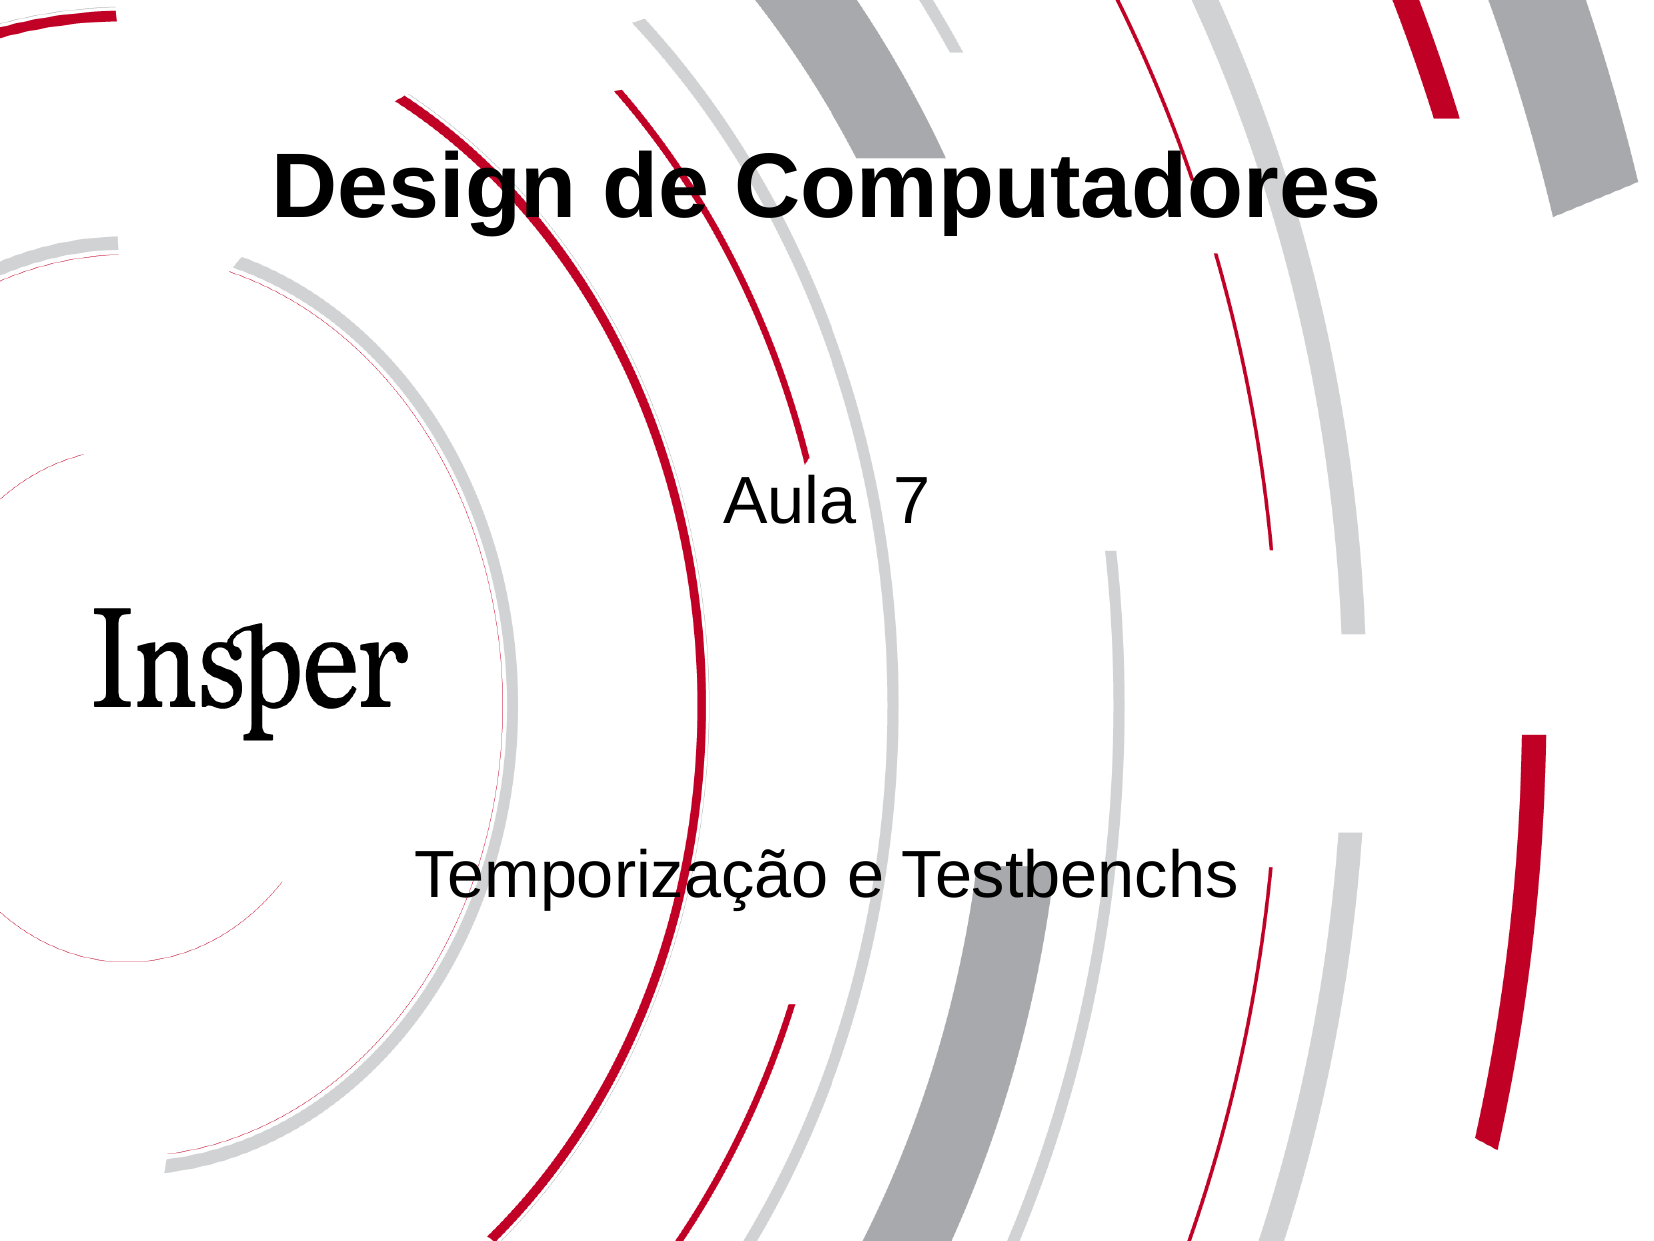

# Design de Computadores
Aula 7
Temporização e Testbenchs